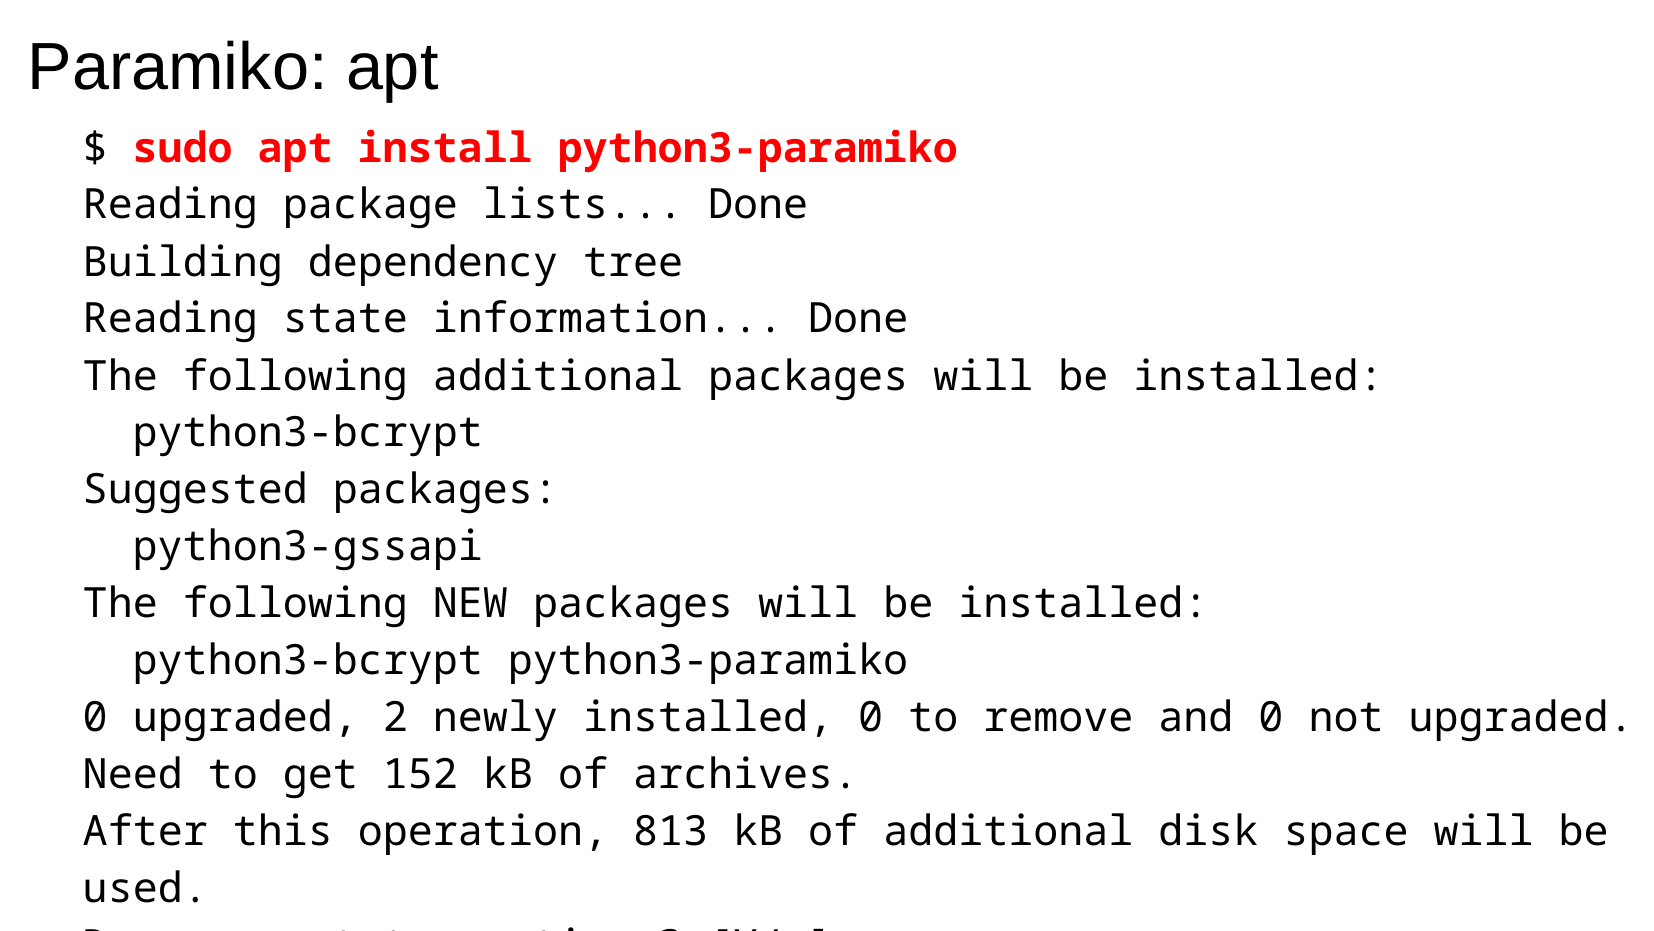

# Paramiko: apt
$ sudo apt install python3-paramiko
Reading package lists... Done
Building dependency tree
Reading state information... Done
The following additional packages will be installed:
 python3-bcrypt
Suggested packages:
 python3-gssapi
The following NEW packages will be installed:
 python3-bcrypt python3-paramiko
0 upgraded, 2 newly installed, 0 to remove and 0 not upgraded.
Need to get 152 kB of archives.
After this operation, 813 kB of additional disk space will be used.
Do you want to continue? [Y/n] y
python3-paramiko/focal,focal,now 2.6.0-2 all [installed,automatic]
 Make ssh v2 connections (Python 3)